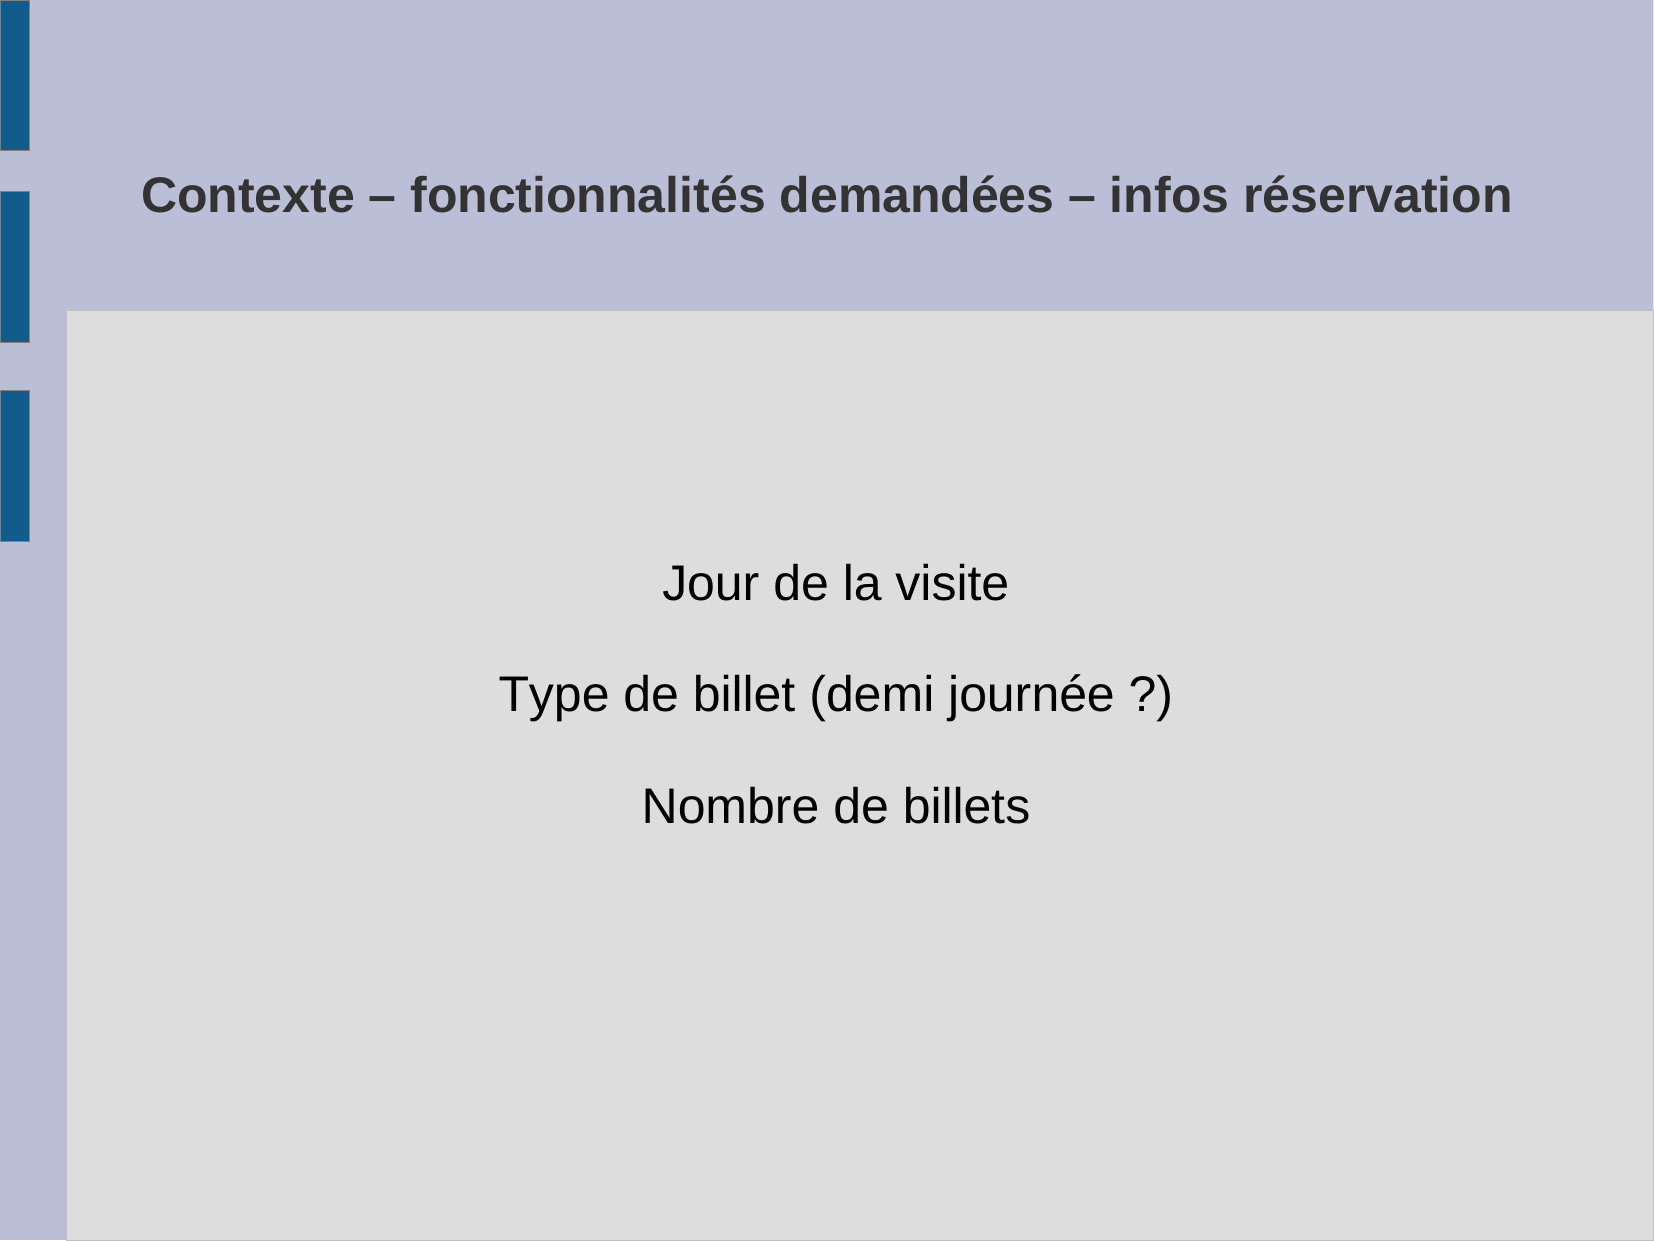

# Contexte – fonctionnalités demandées – infos réservation
Jour de la visite
Type de billet (demi journée ?)
Nombre de billets